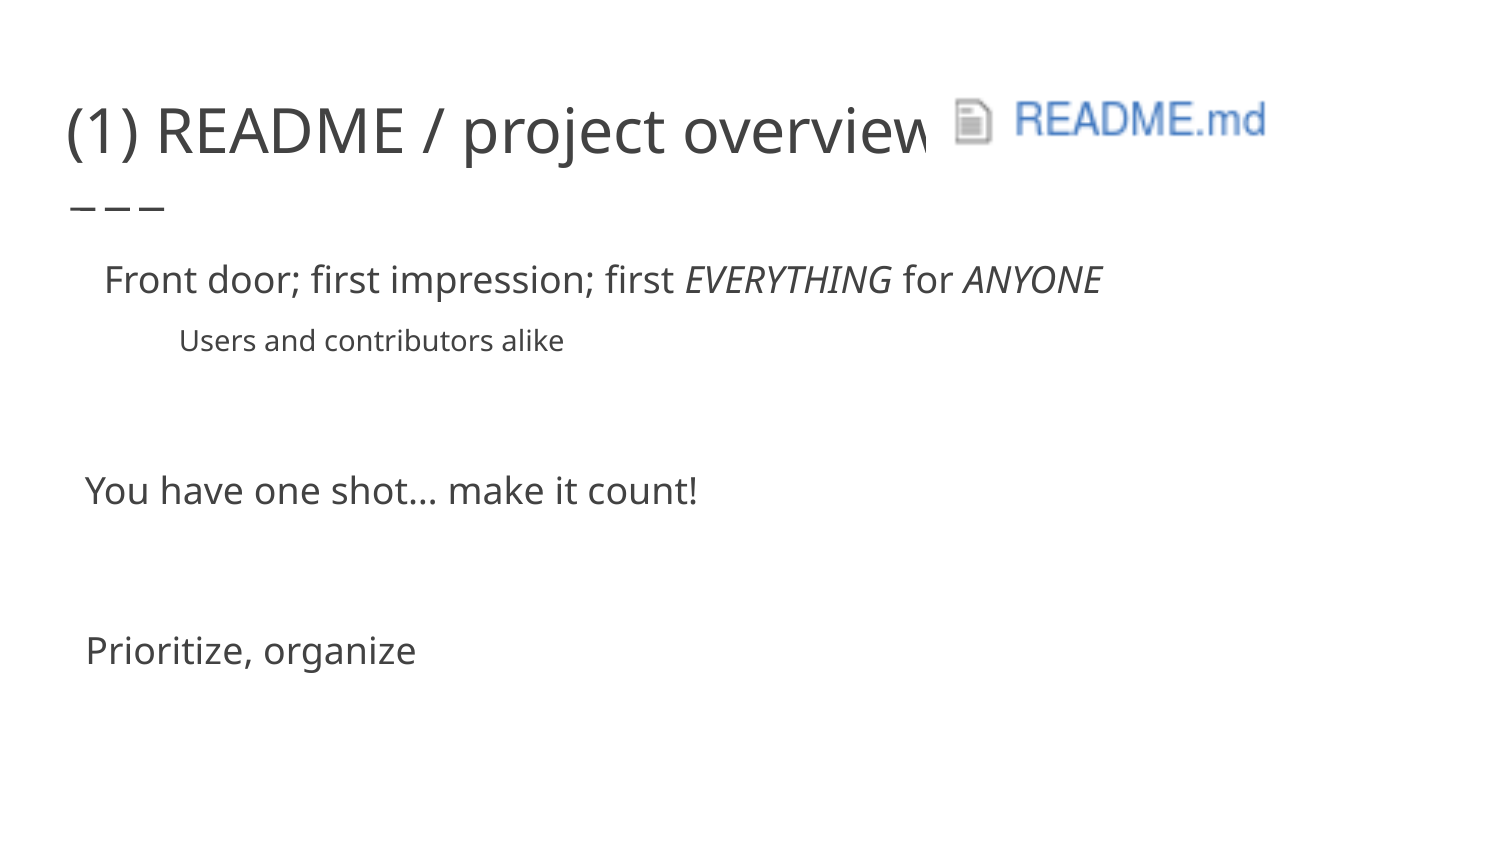

# (1) README / project overview
Front door; first impression; first EVERYTHING for ANYONE
Users and contributors alike
You have one shot… make it count!
Prioritize, organize